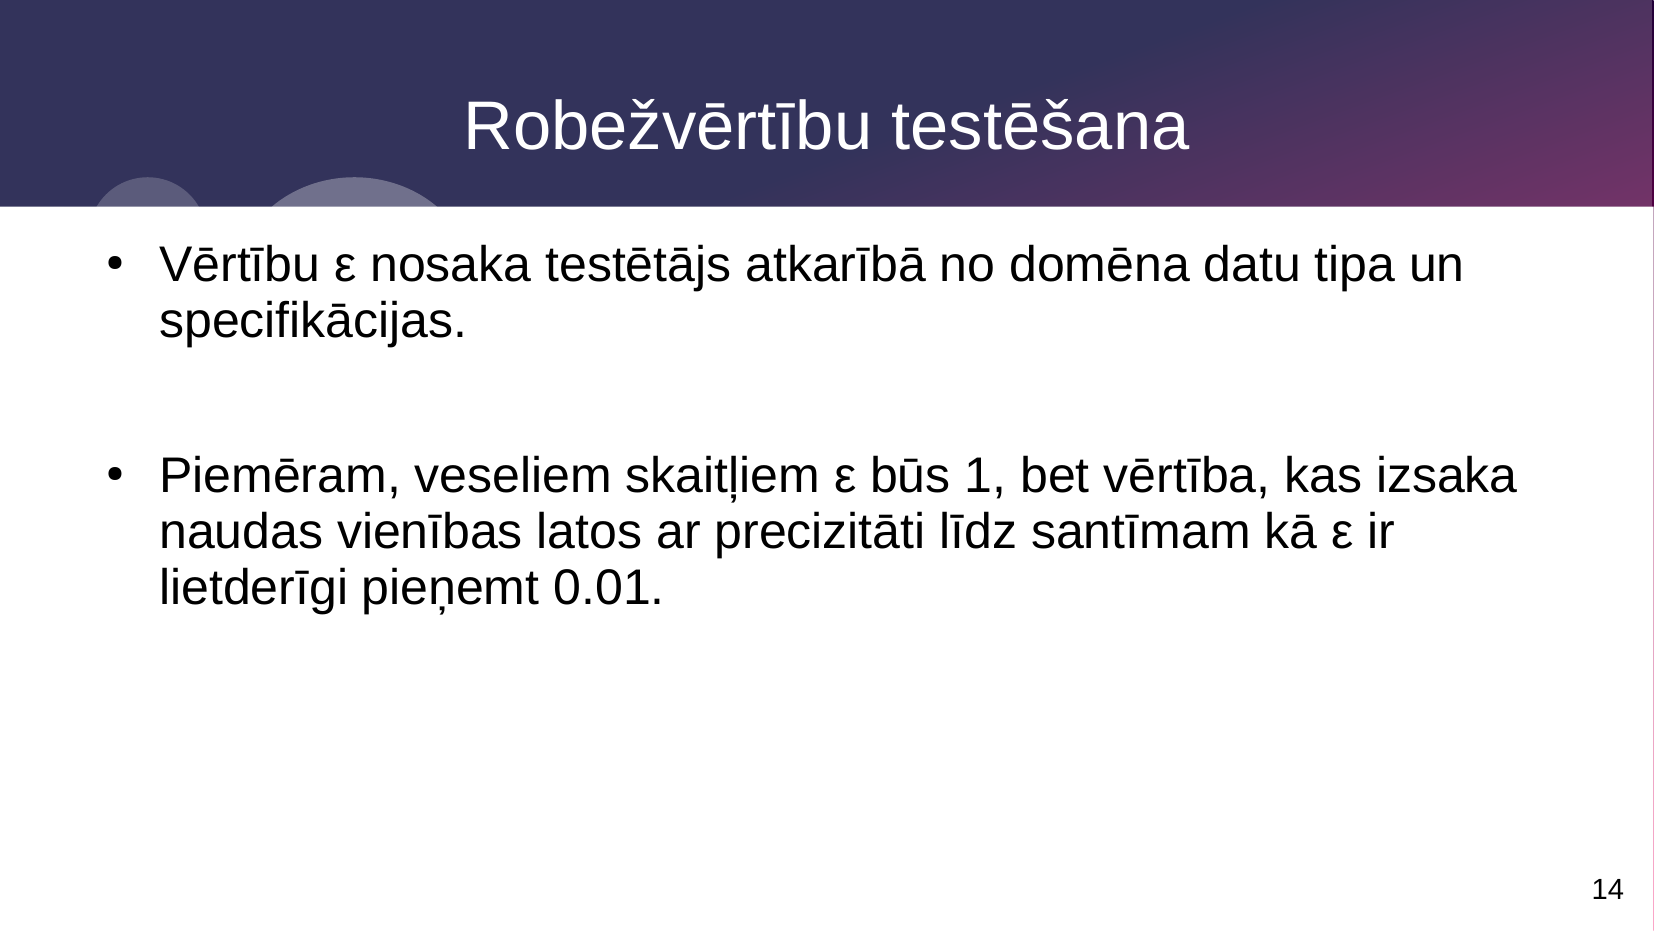

# Robežvērtību testēšana
Vērtību ε nosaka testētājs atkarībā no domēna datu tipa un specifikācijas.
Piemēram, veseliem skaitļiem ε būs 1, bet vērtība, kas izsaka naudas vienības latos ar precizitāti līdz santīmam kā ε ir lietderīgi pieņemt 0.01.